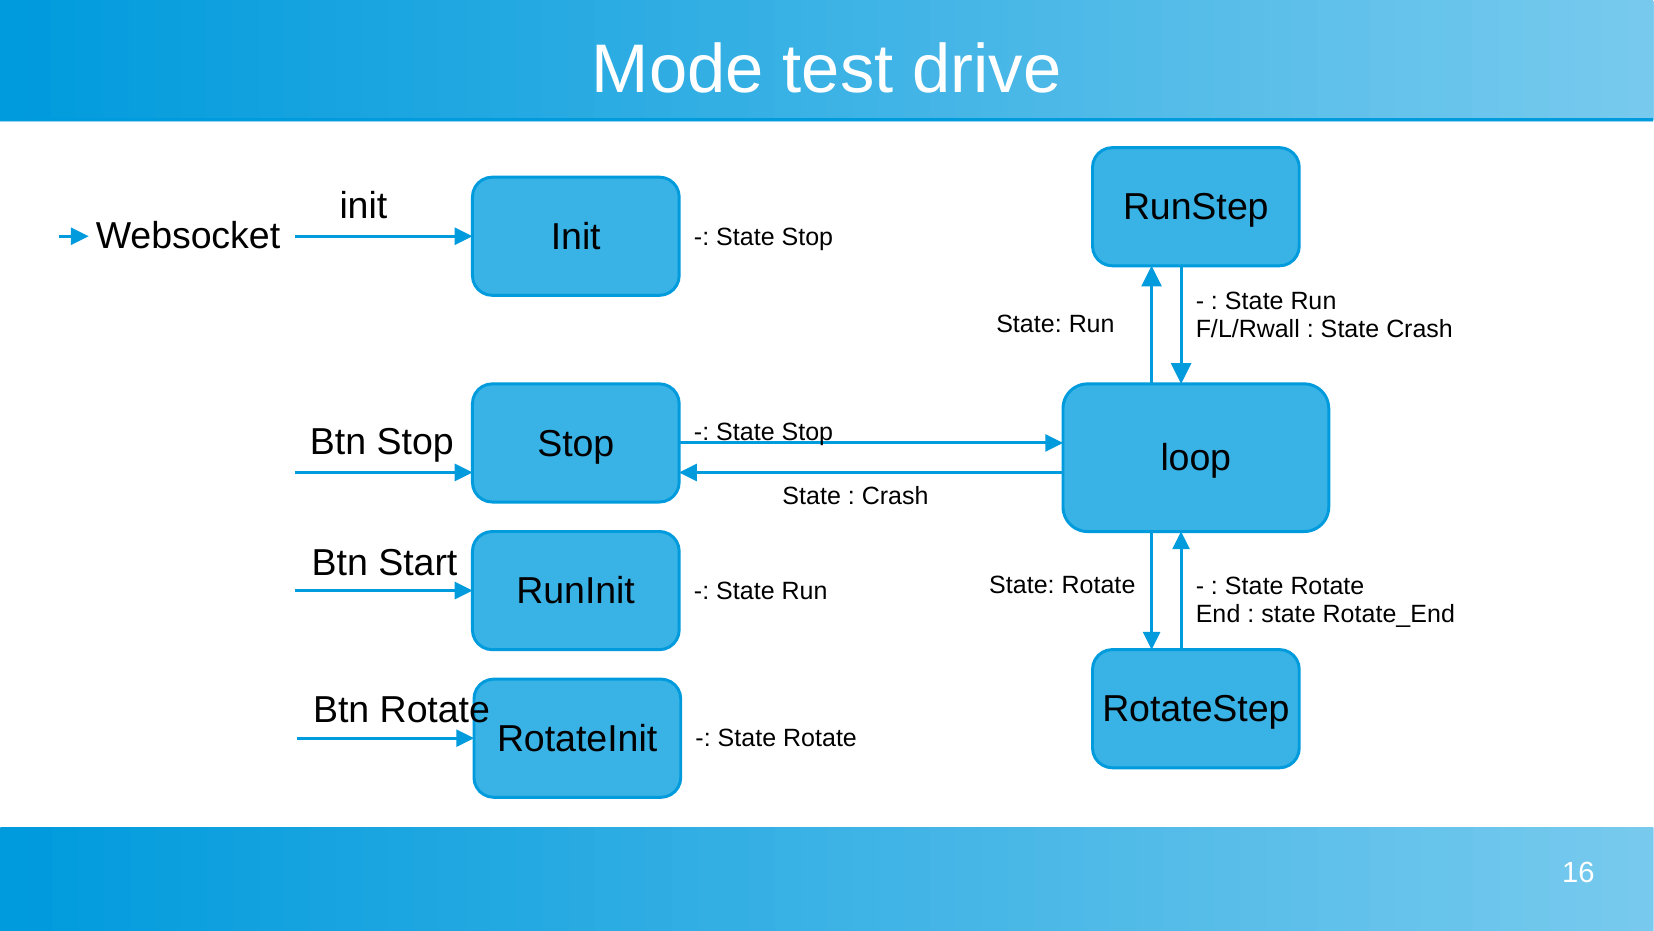

# Mode test drive
RunStep
init
Init
Websocket
-: State Stop
- : State Run
F/L/Rwall : State Crash
 State: Run
Stop
loop
-: State Stop
Btn Stop
State : Crash
RunInit
Btn Start
State: Rotate
- : State Rotate
End : state Rotate_End
-: State Run
RotateStep
RotateInit
Btn Rotate
-: State Rotate
16